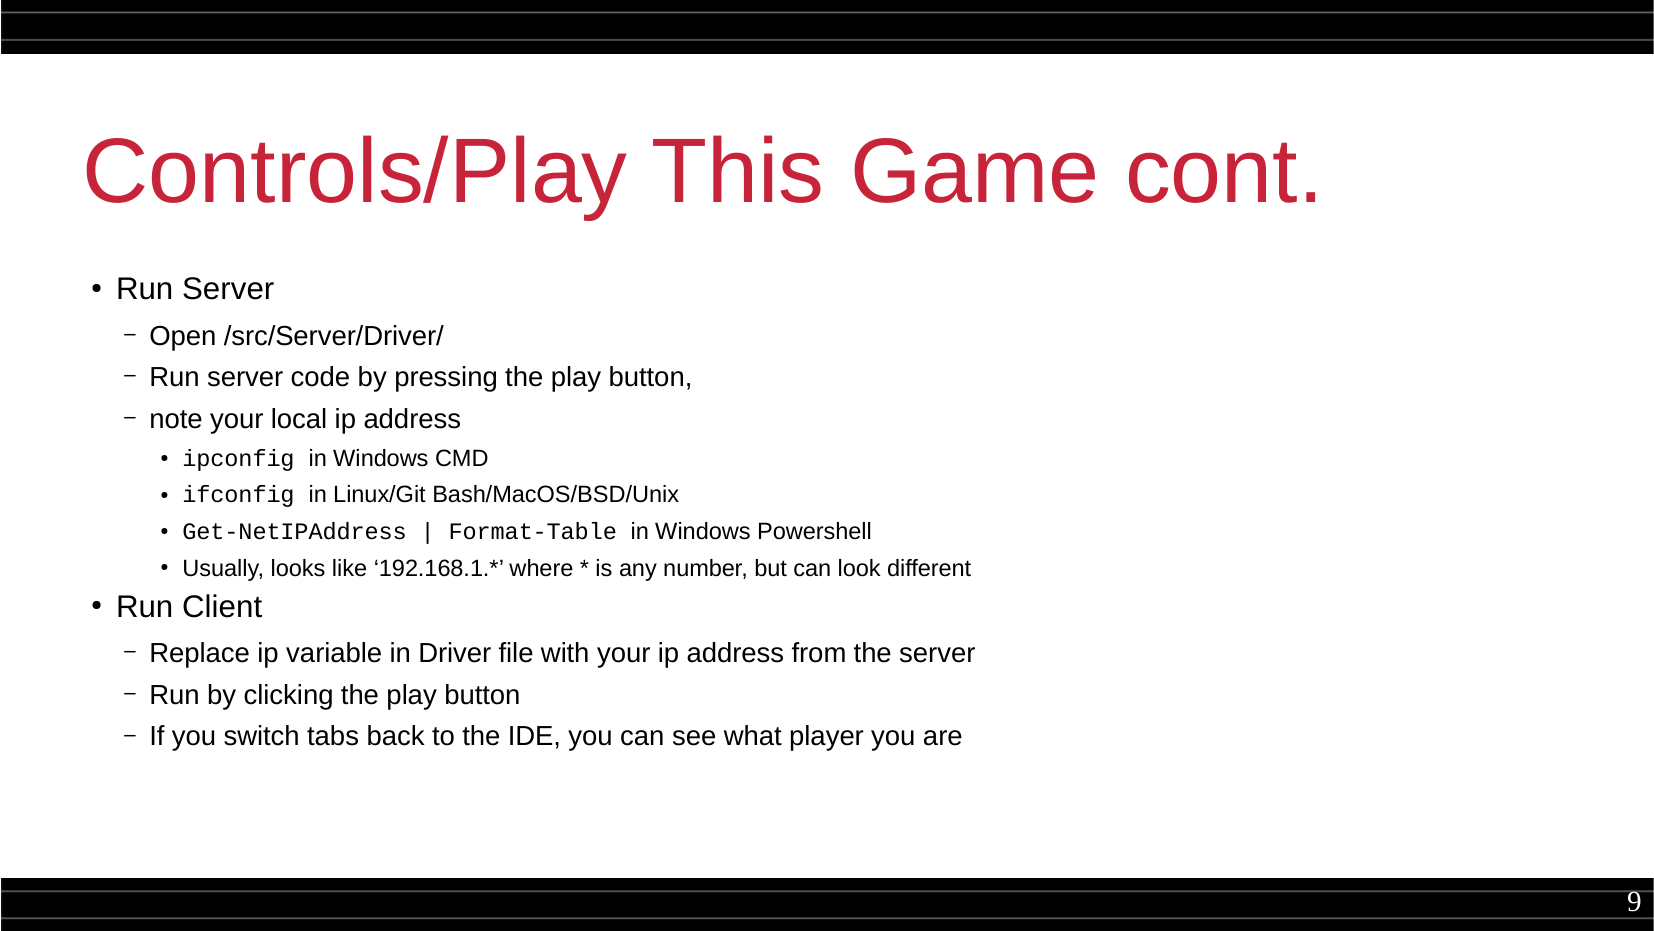

# Controls/Play This Game cont.
Run Server
Open /src/Server/Driver/
Run server code by pressing the play button,
note your local ip address
ipconfig in Windows CMD
ifconfig in Linux/Git Bash/MacOS/BSD/Unix
Get-NetIPAddress | Format-Table in Windows Powershell
Usually, looks like ‘192.168.1.*’ where * is any number, but can look different
Run Client
Replace ip variable in Driver file with your ip address from the server
Run by clicking the play button
If you switch tabs back to the IDE, you can see what player you are